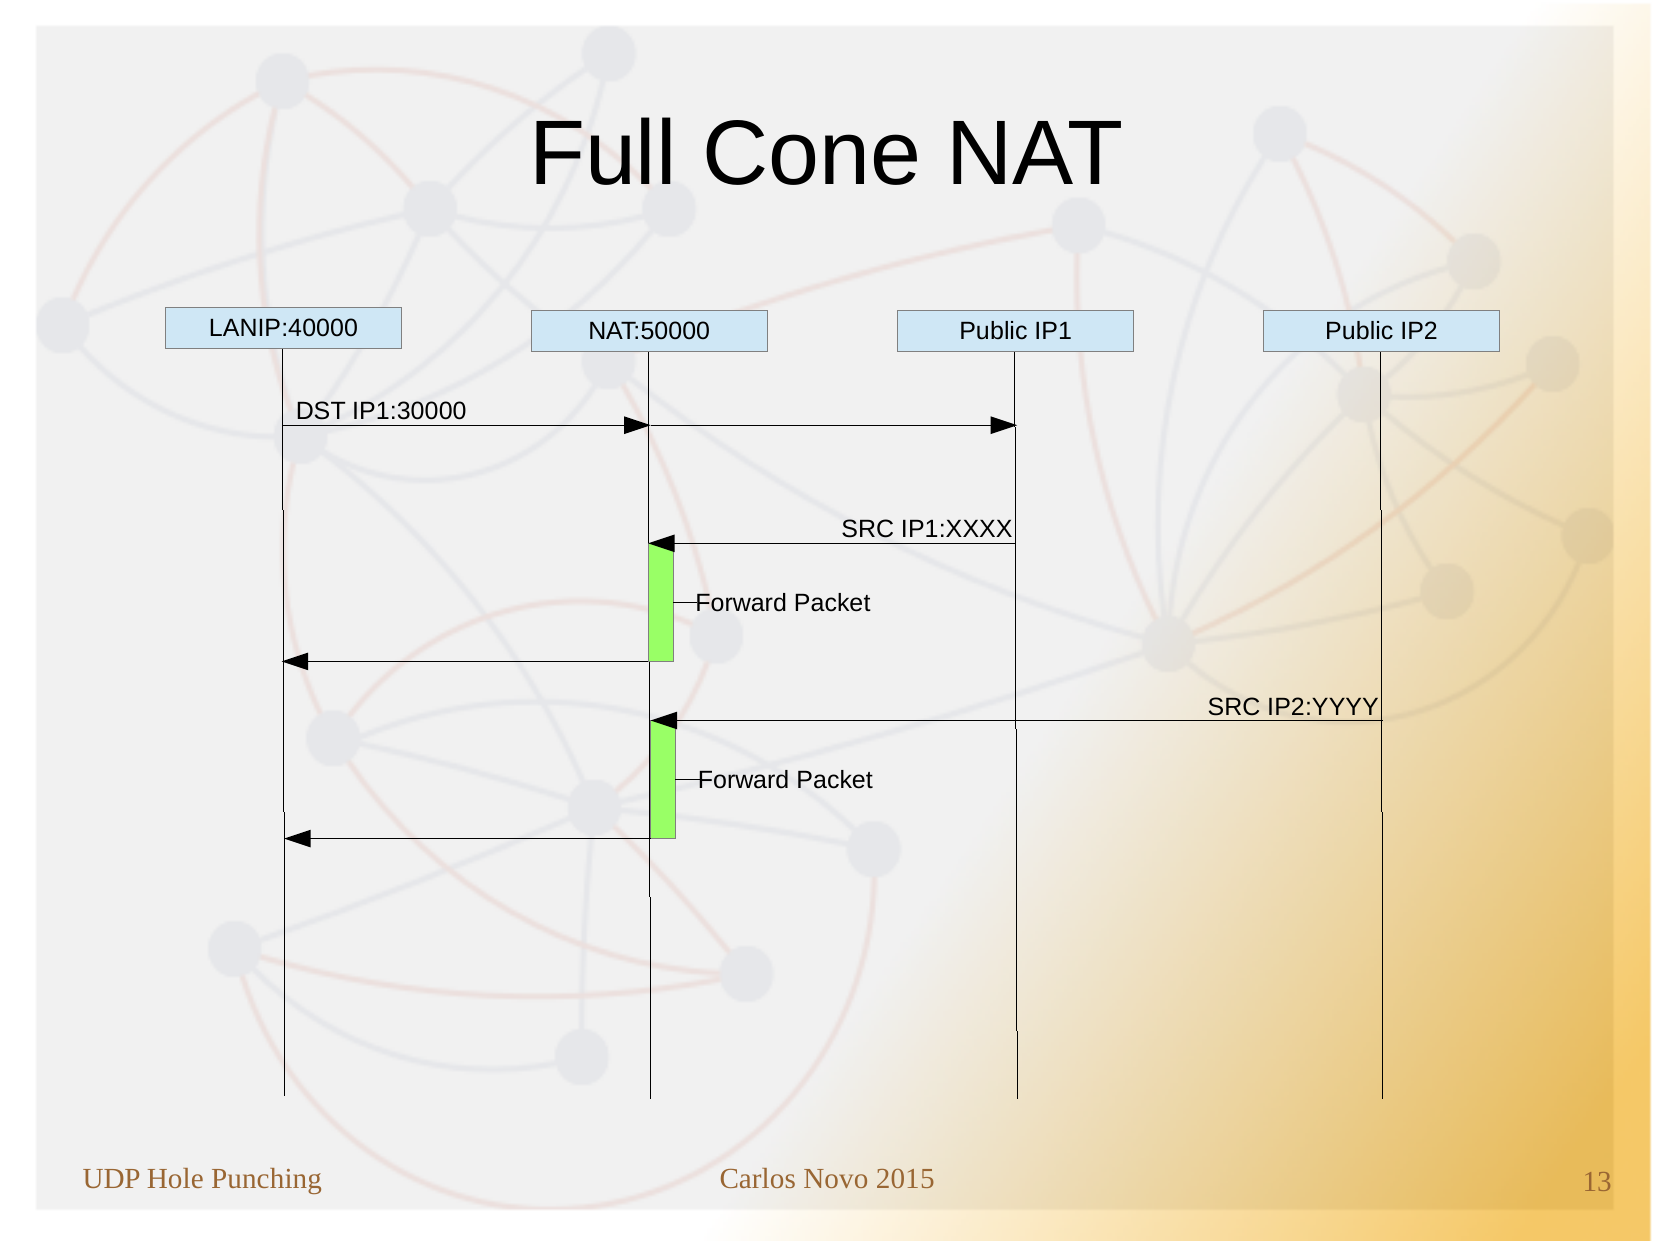

# Full Cone NAT
LANIP:40000
NAT:50000
Public IP1
Public IP2
DST IP1:30000
SRC IP1:XXXX
Forward Packet
SRC IP2:YYYY
Forward Packet
13